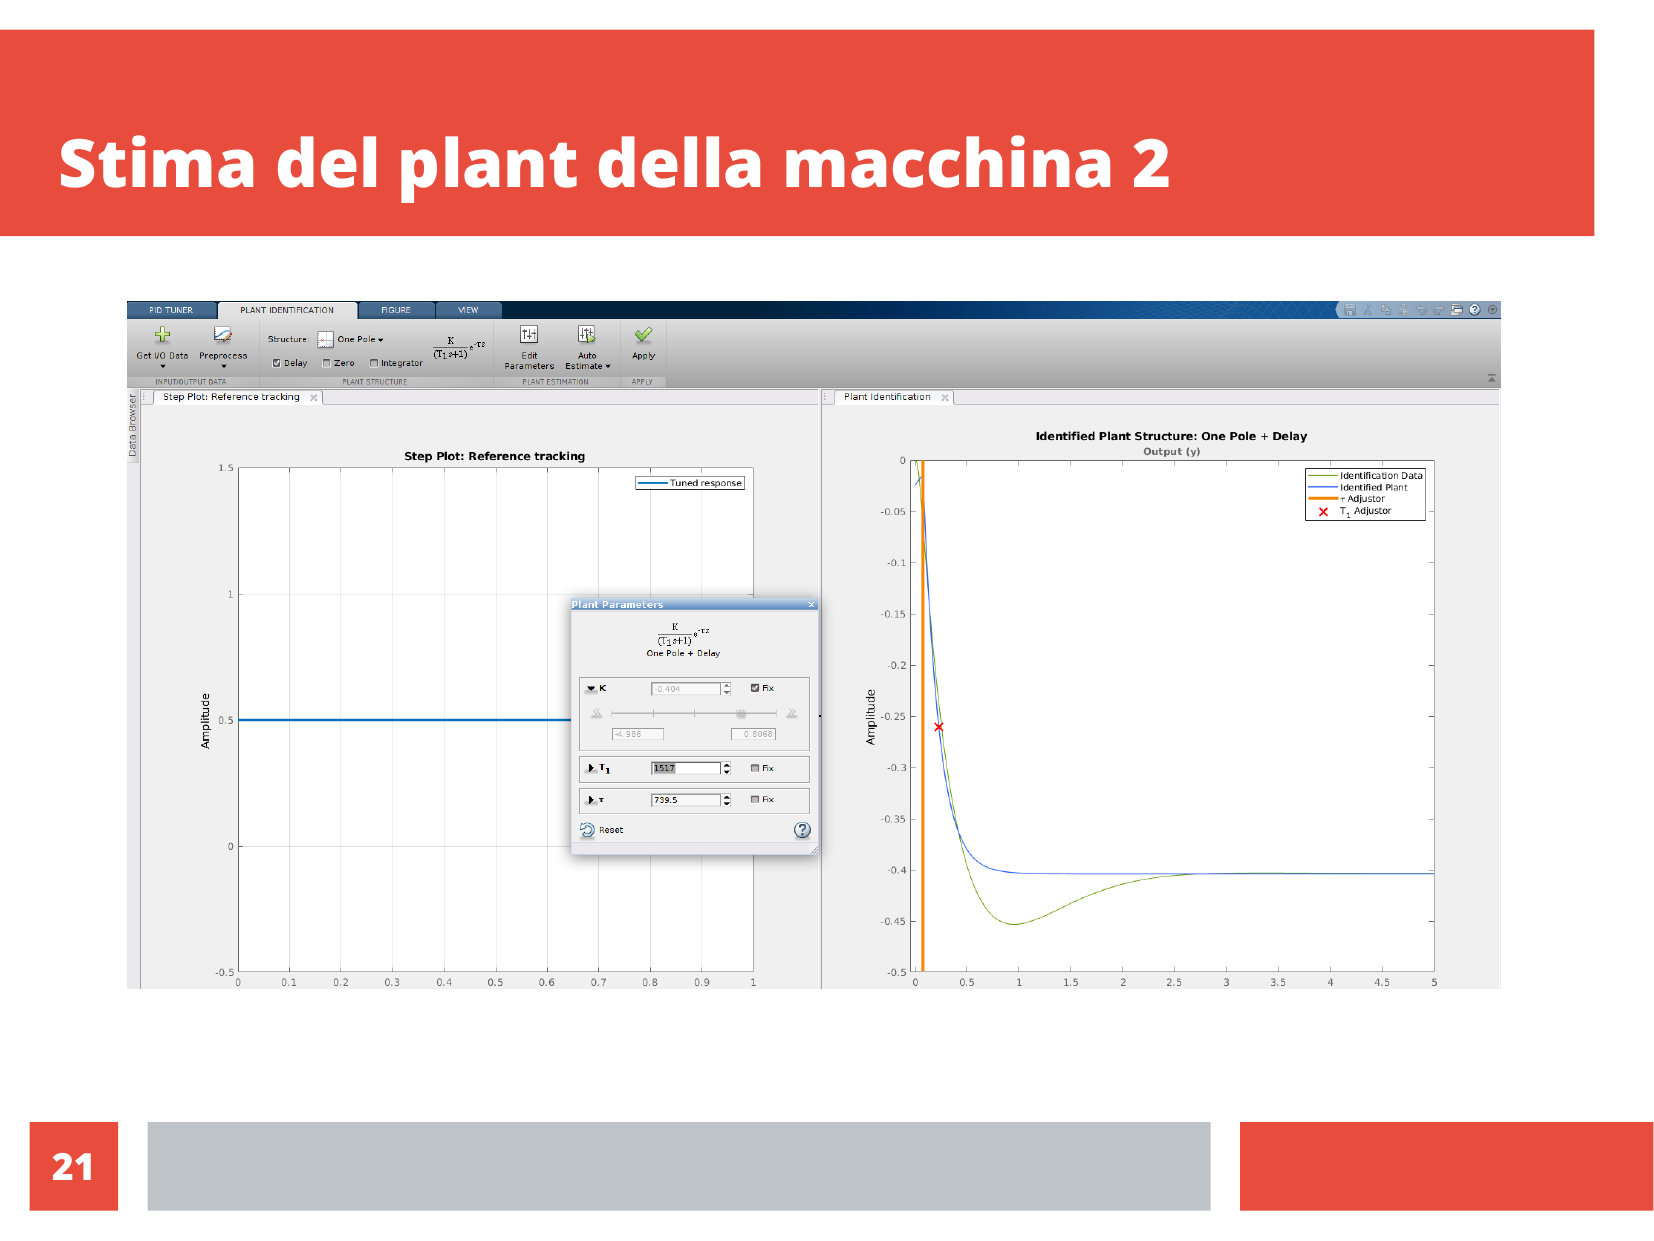

# Stima del plant della macchina 2
21